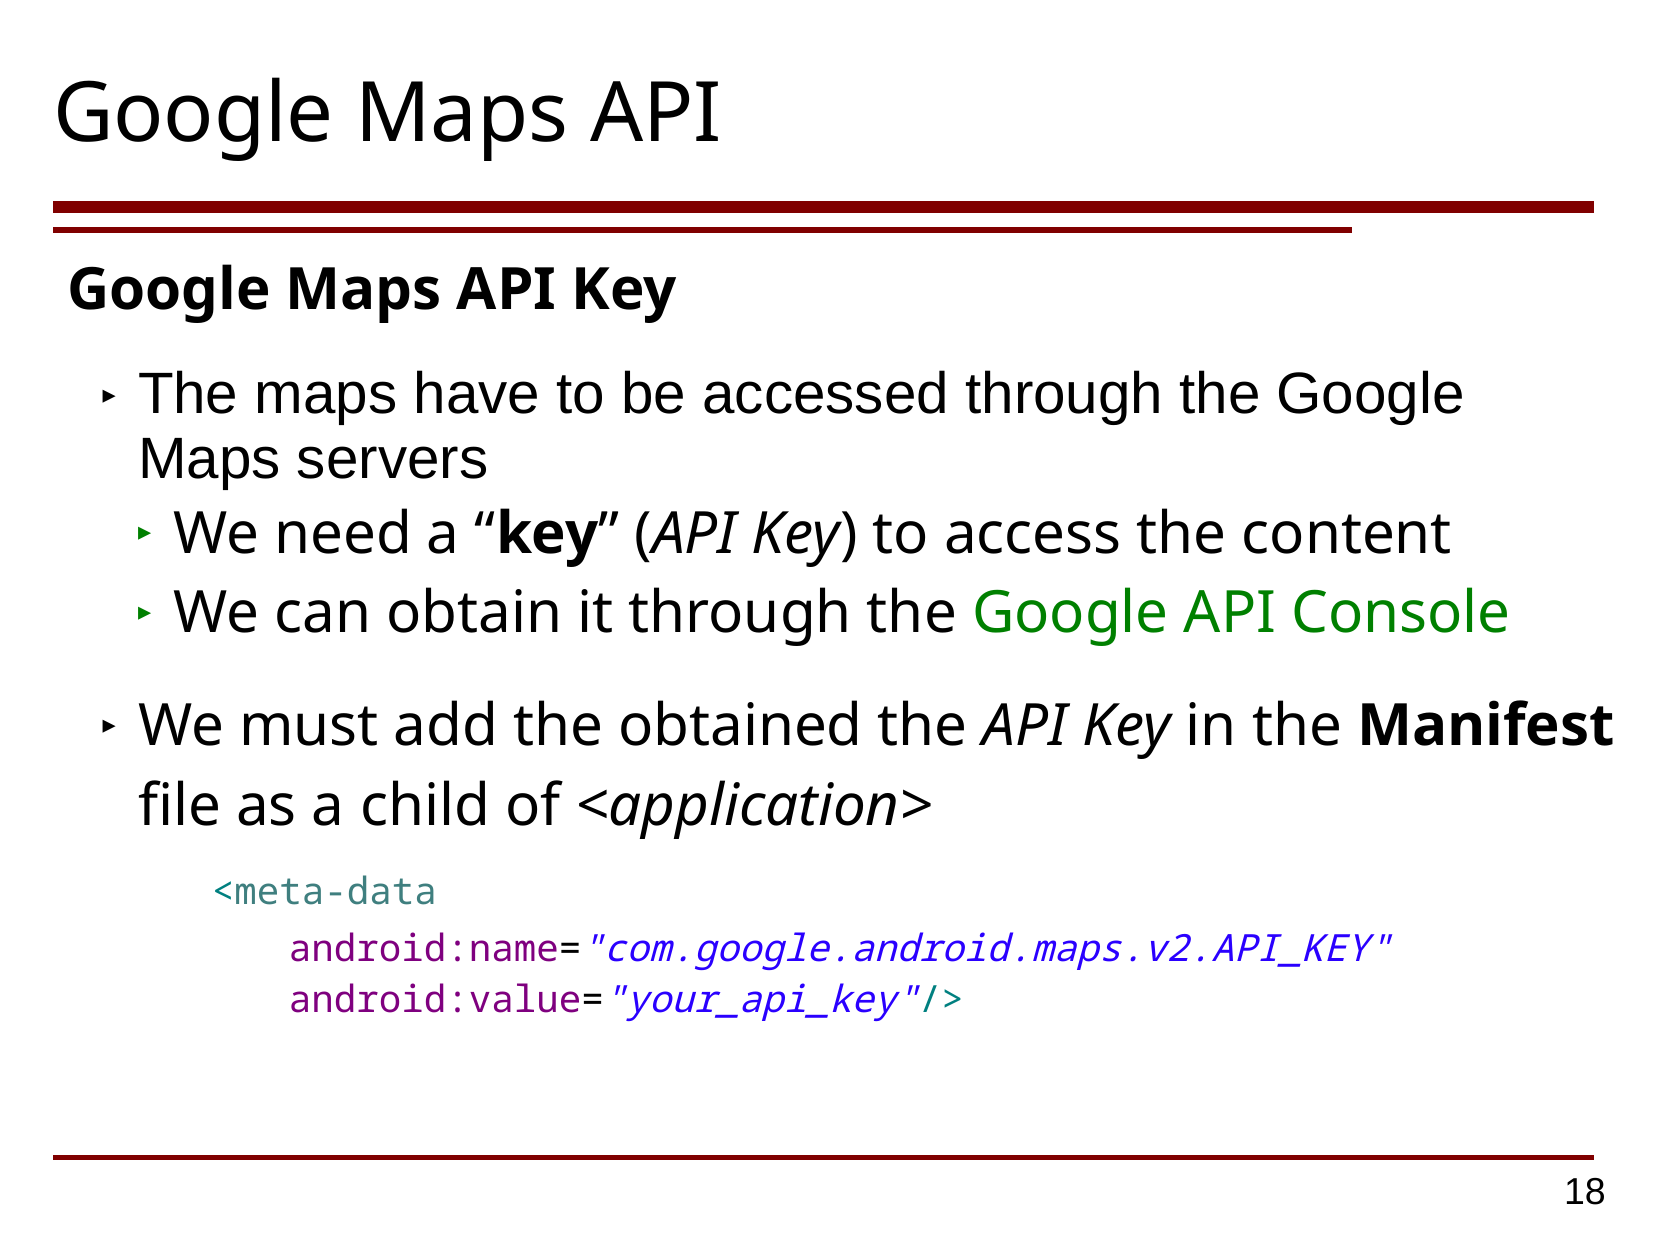

# Google Maps API
Google Maps API Key
The maps have to be accessed through the Google
Maps servers
We need a “key” (API Key) to access the content
We can obtain it through the Google API Console
We must add the obtained the API Key in the Manifest
file as a child of <application>
	<meta-data
 	android:name="com.google.android.maps.v2.API_KEY"
 	android:value="your_api_key"/>